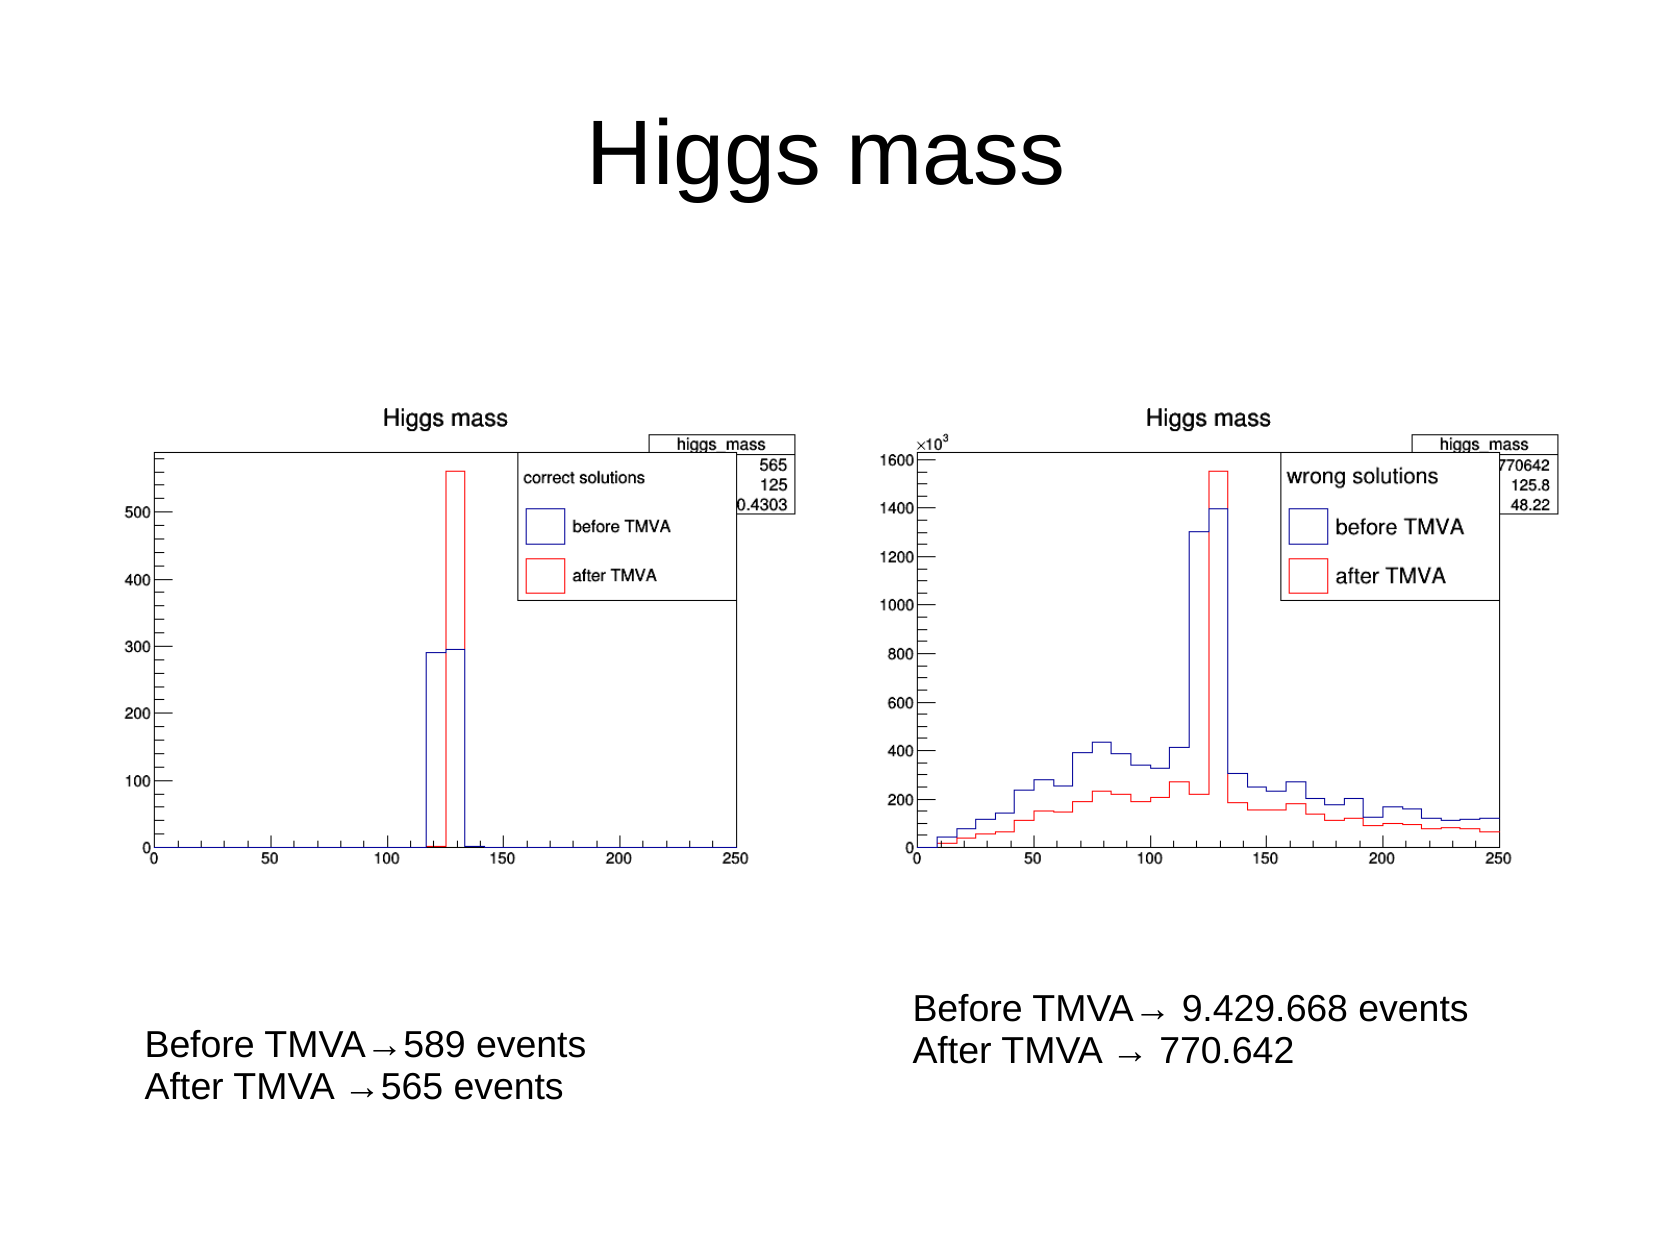

# Higgs mass
Before TMVA→ 9.429.668 events
After TMVA → 770.642
Before TMVA→589 events
After TMVA →565 events